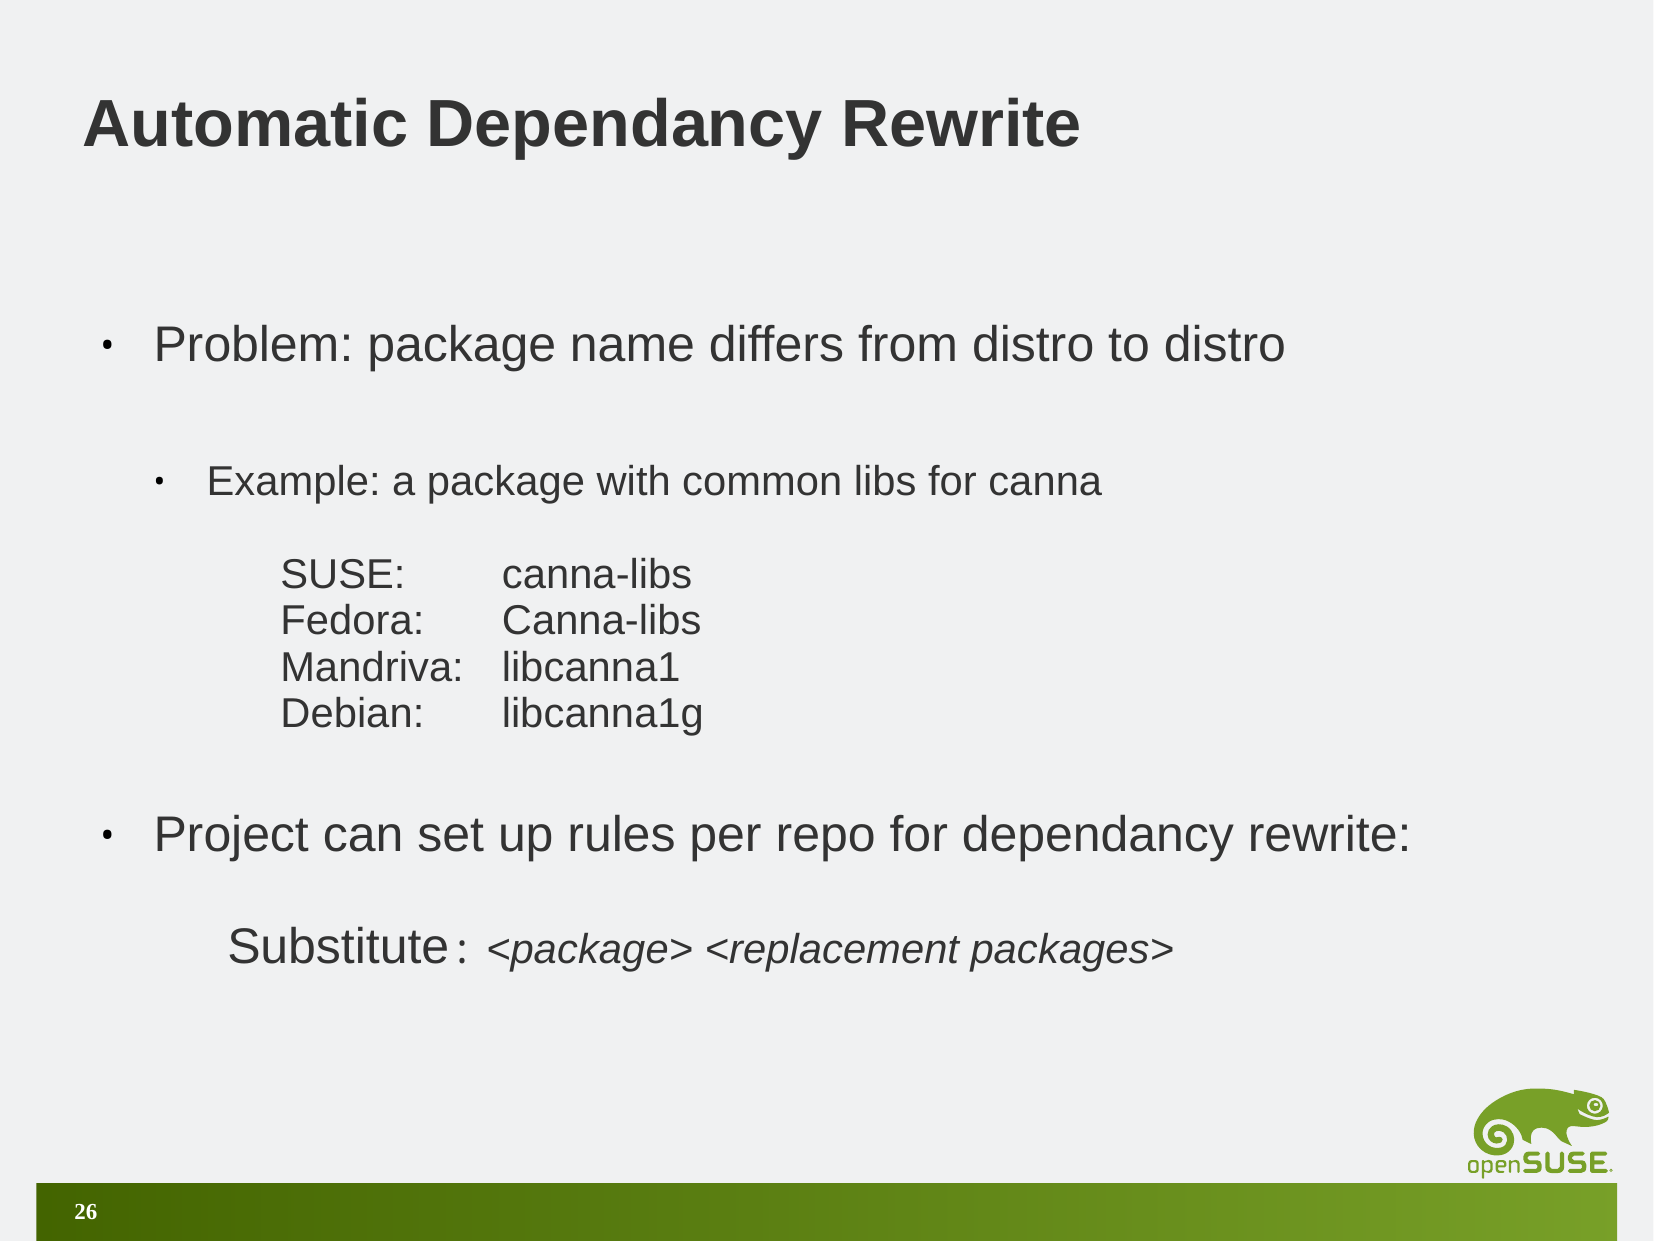

# Automatic Dependancy Rewrite
Problem: package name differs from distro to distro
Example: a package with common libs for canna
	SUSE:		canna-libs
	Fedora:		Canna-libs
	Mandriva:	libcanna1
	Debian:		libcanna1g
Project can set up rules per repo for dependancy rewrite:
	Substitute: <package> <replacement packages>
26